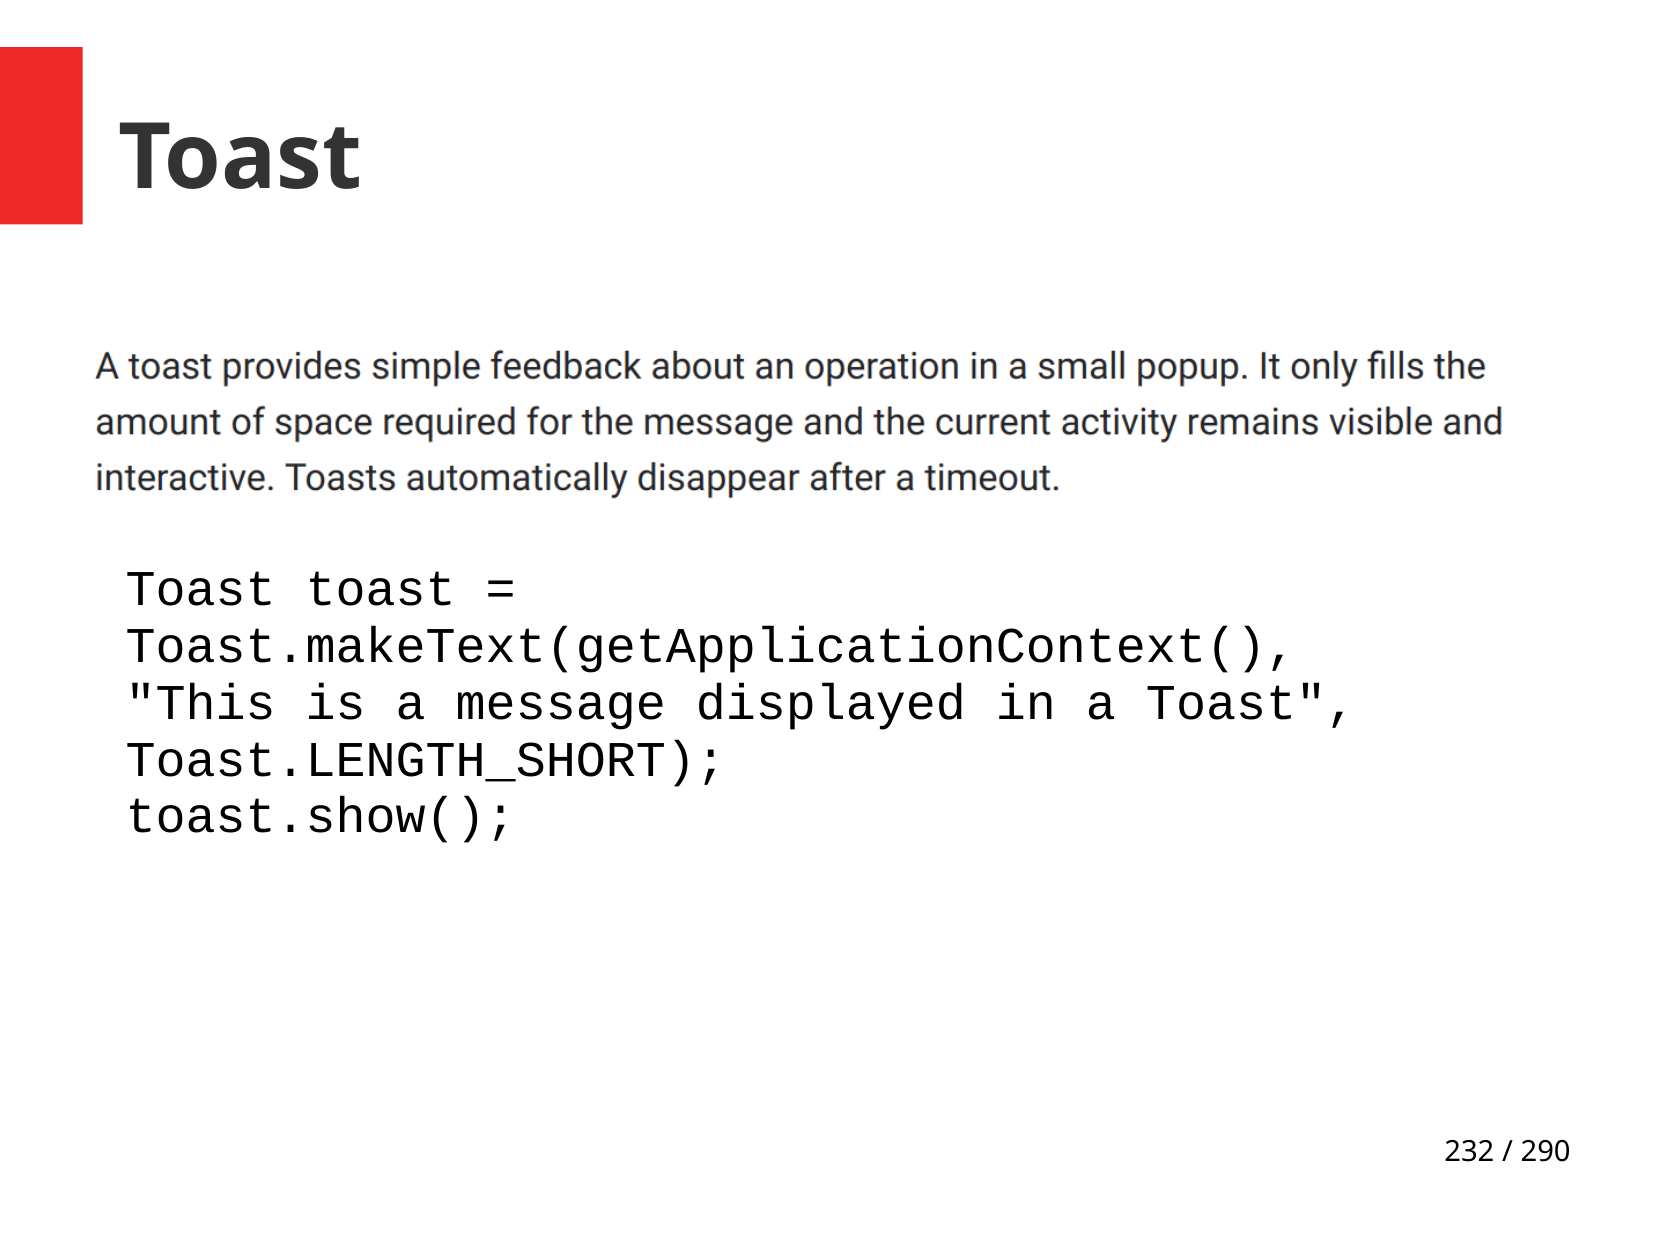

# Toast
Toast toast =
Toast.makeText(getApplicationContext(),
"This is a message displayed in a Toast",
Toast.LENGTH_SHORT);
toast.show();
232